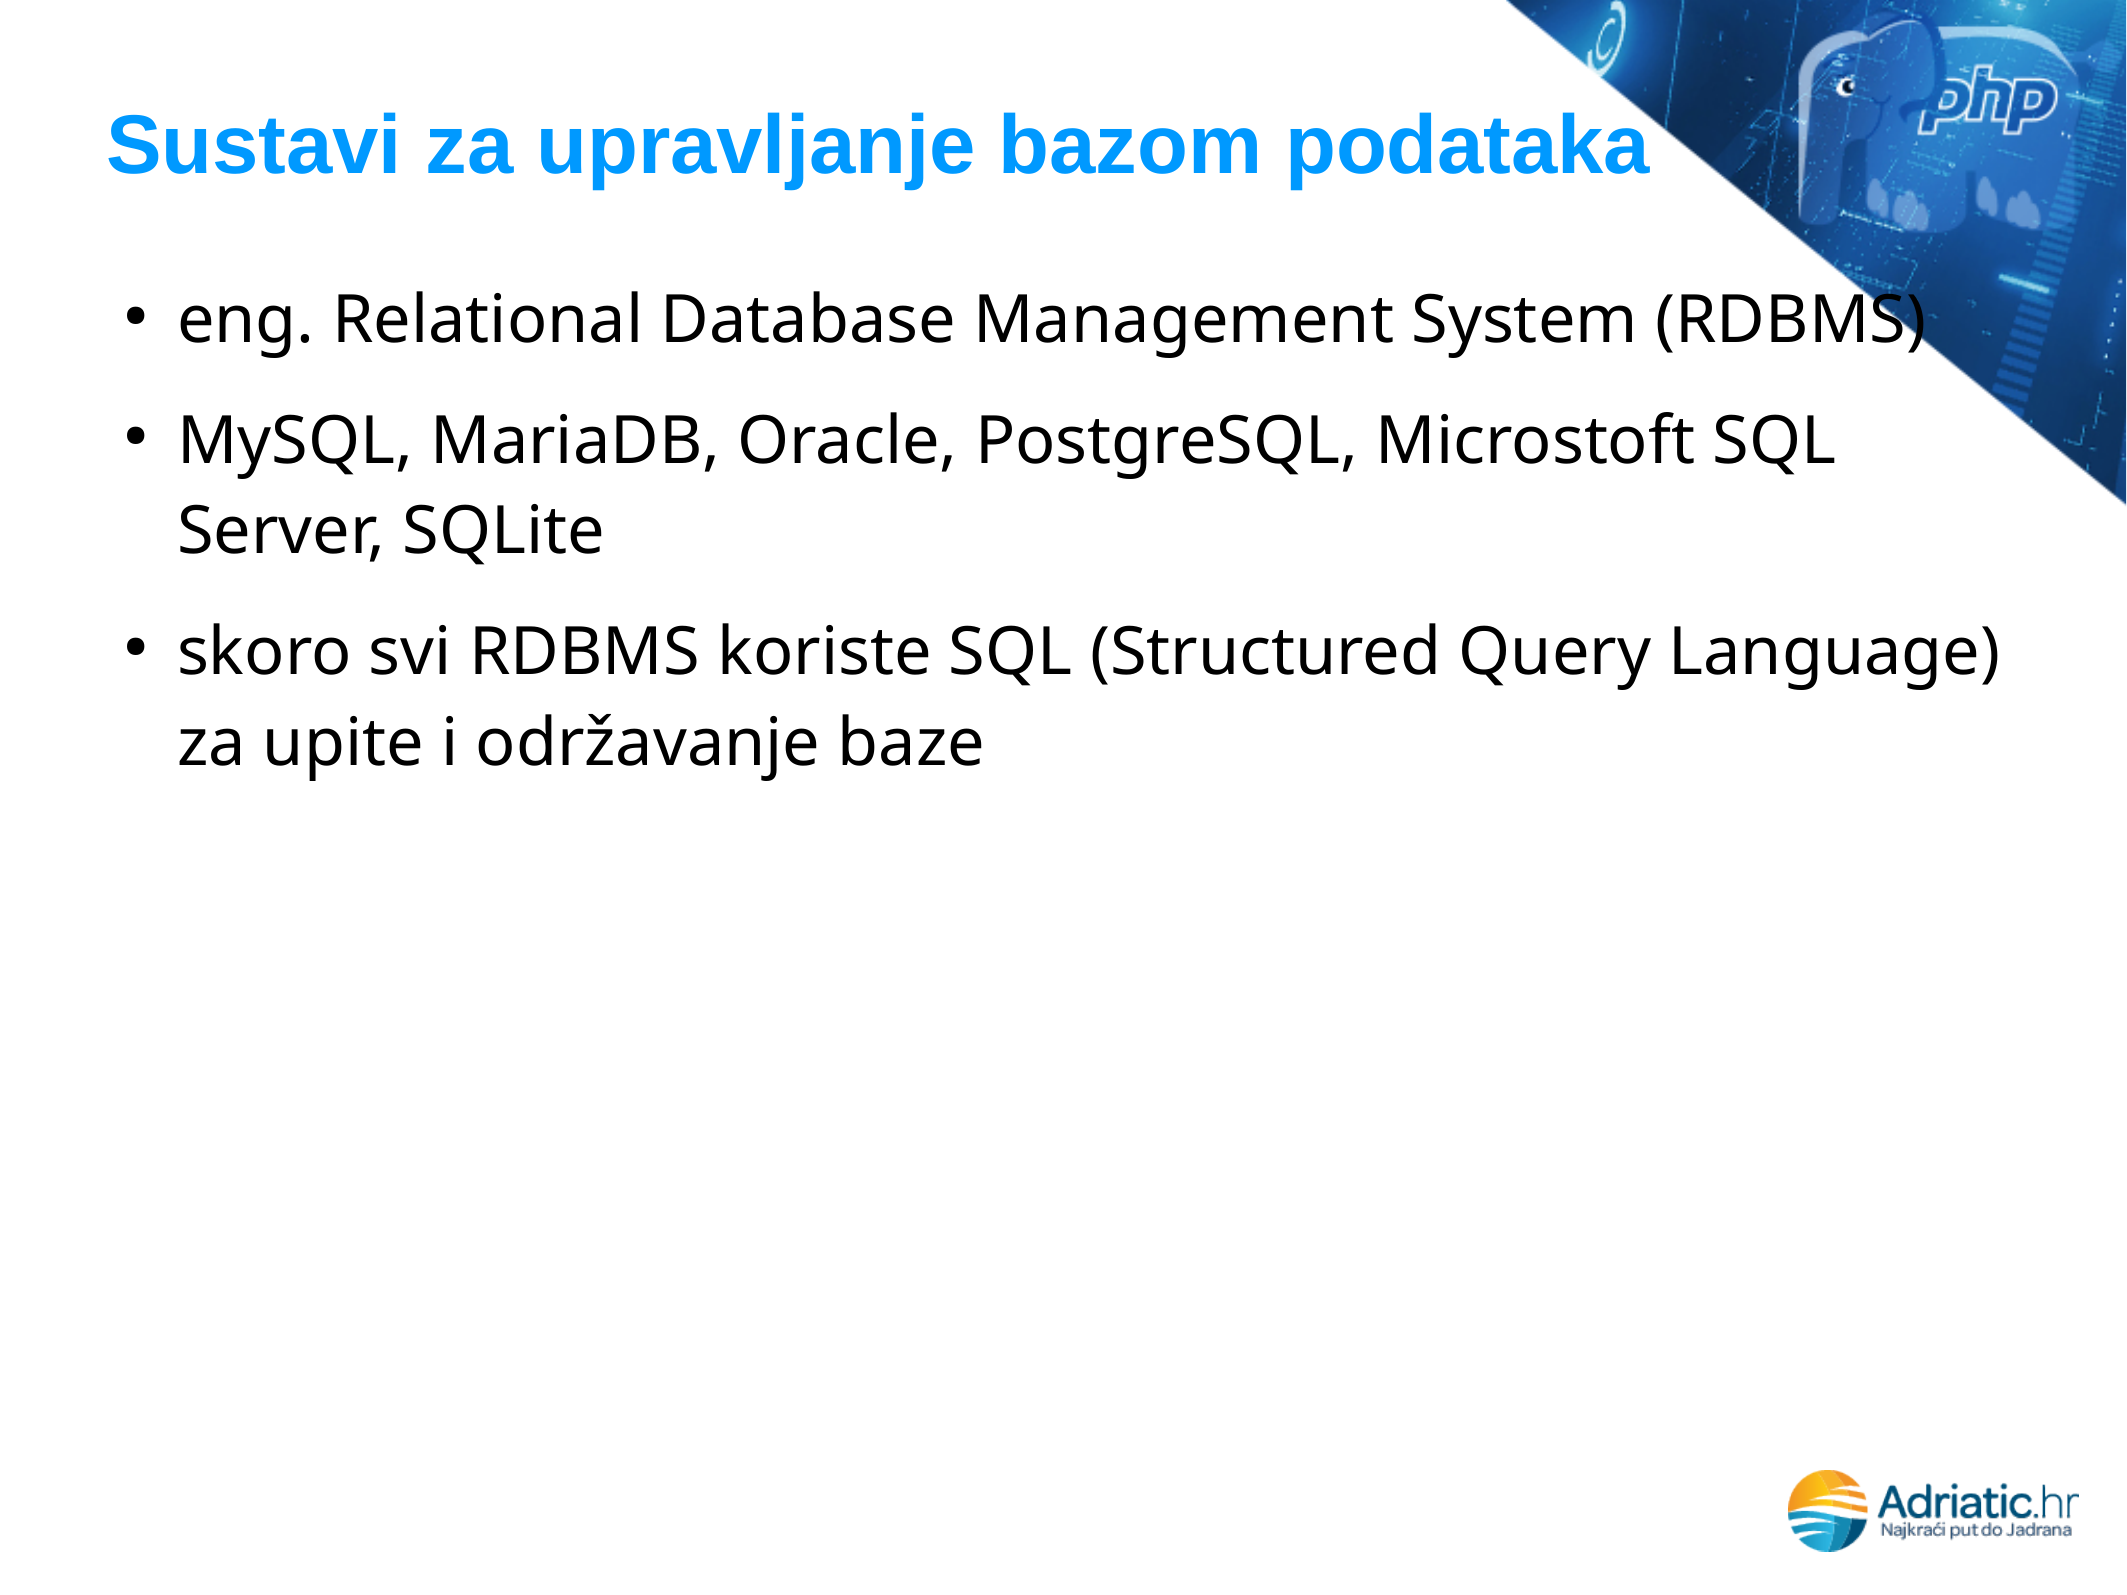

# Sustavi za upravljanje bazom podataka
eng. Relational Database Management System (RDBMS)
MySQL, MariaDB, Oracle, PostgreSQL, Microstoft SQL Server, SQLite
skoro svi RDBMS koriste SQL (Structured Query Language) za upite i održavanje baze